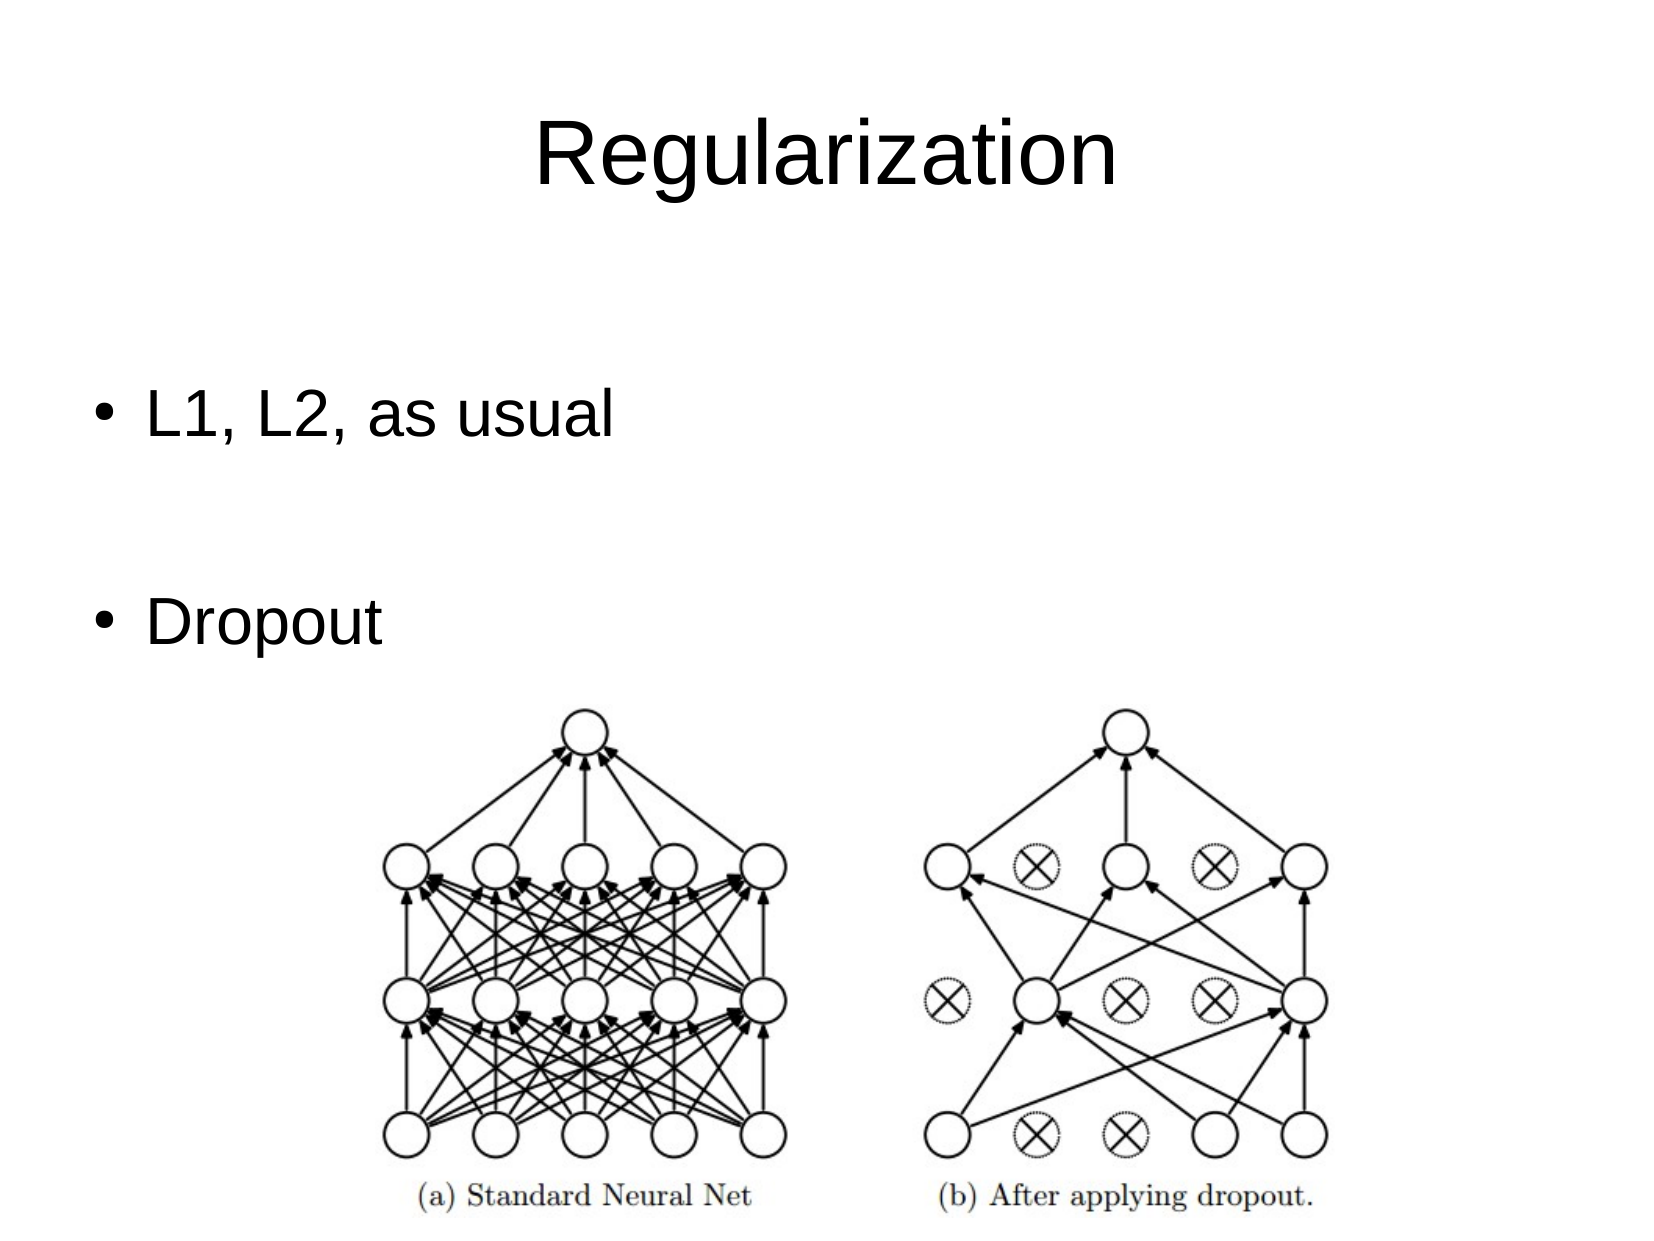

# Regularization
L1, L2, as usual
Dropout